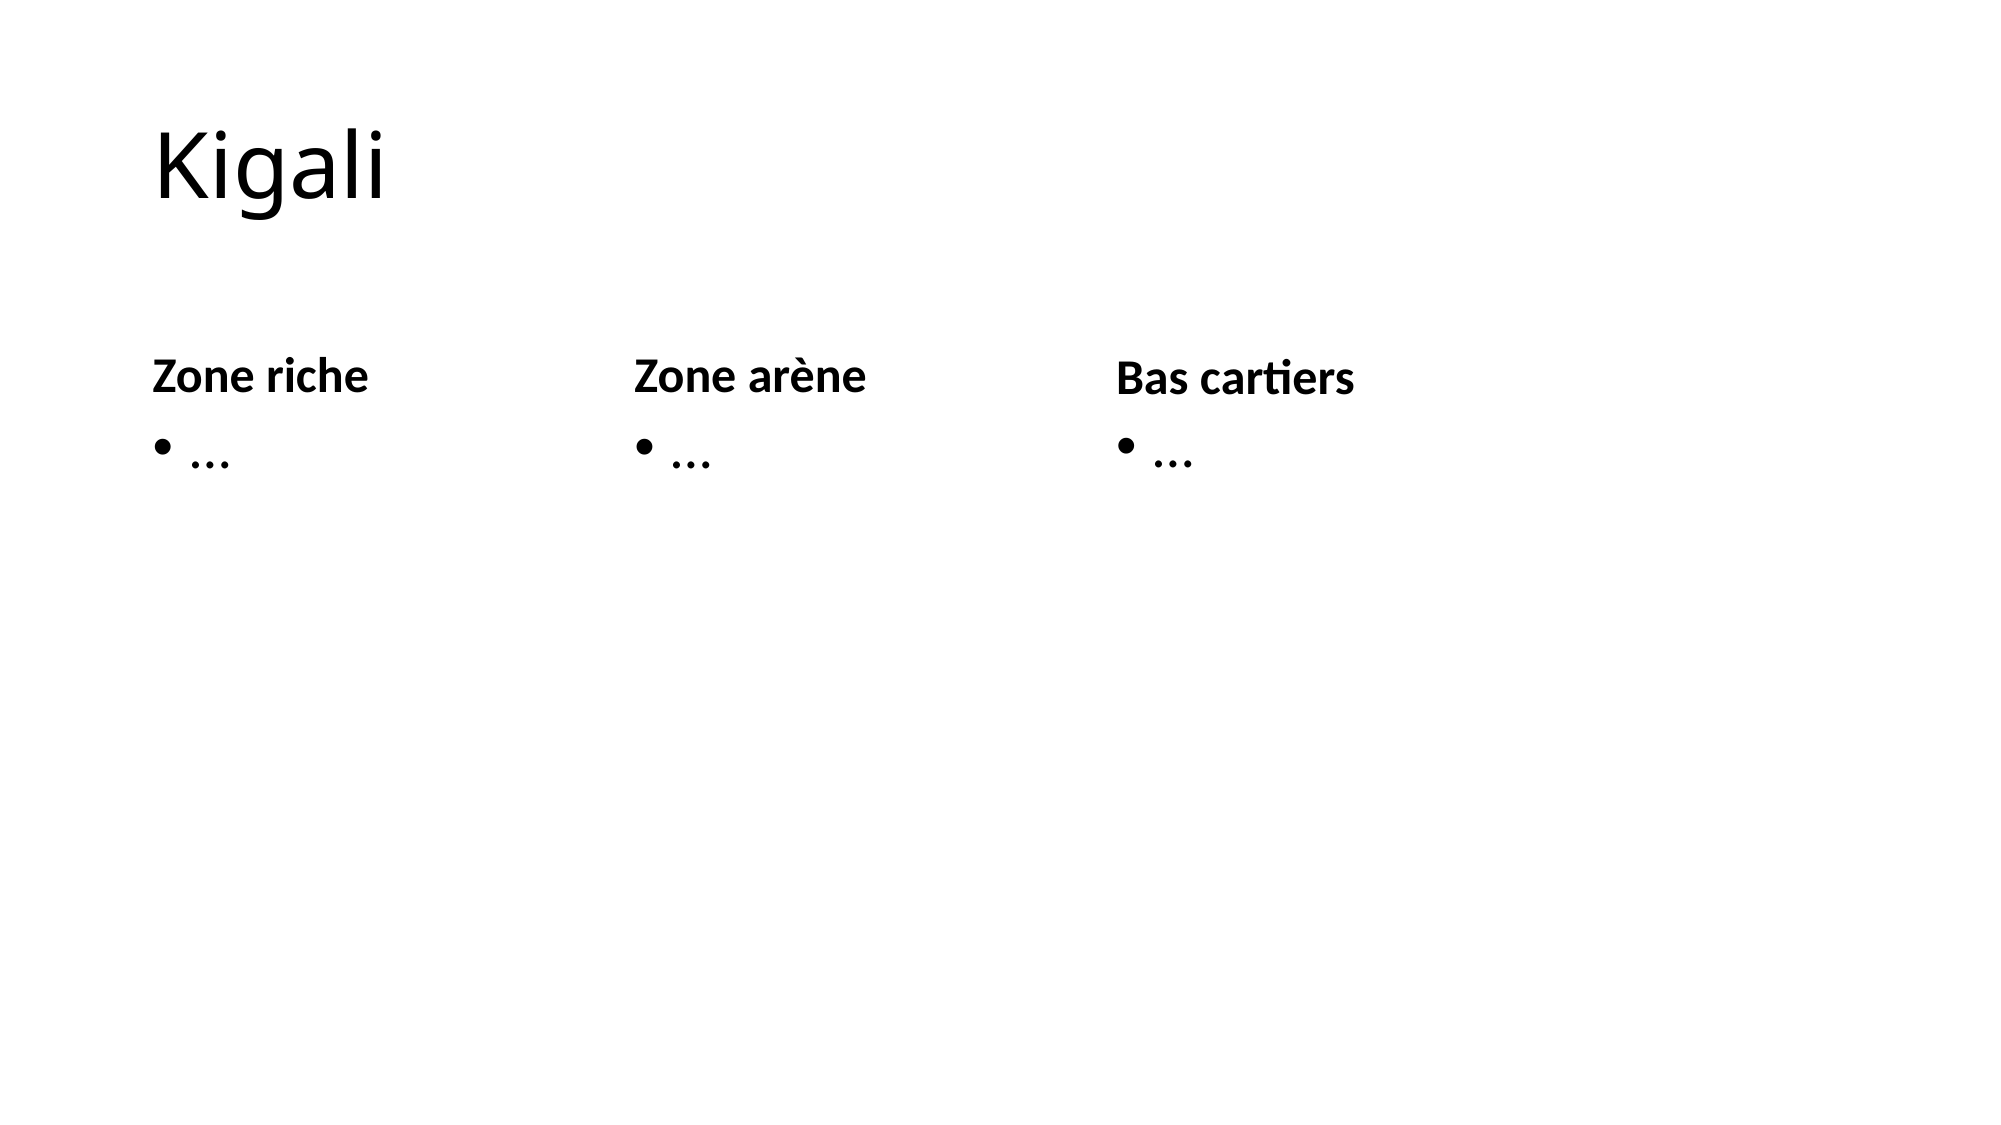

# Kigali
Zone riche
Zone arène
Bas cartiers
…
…
…